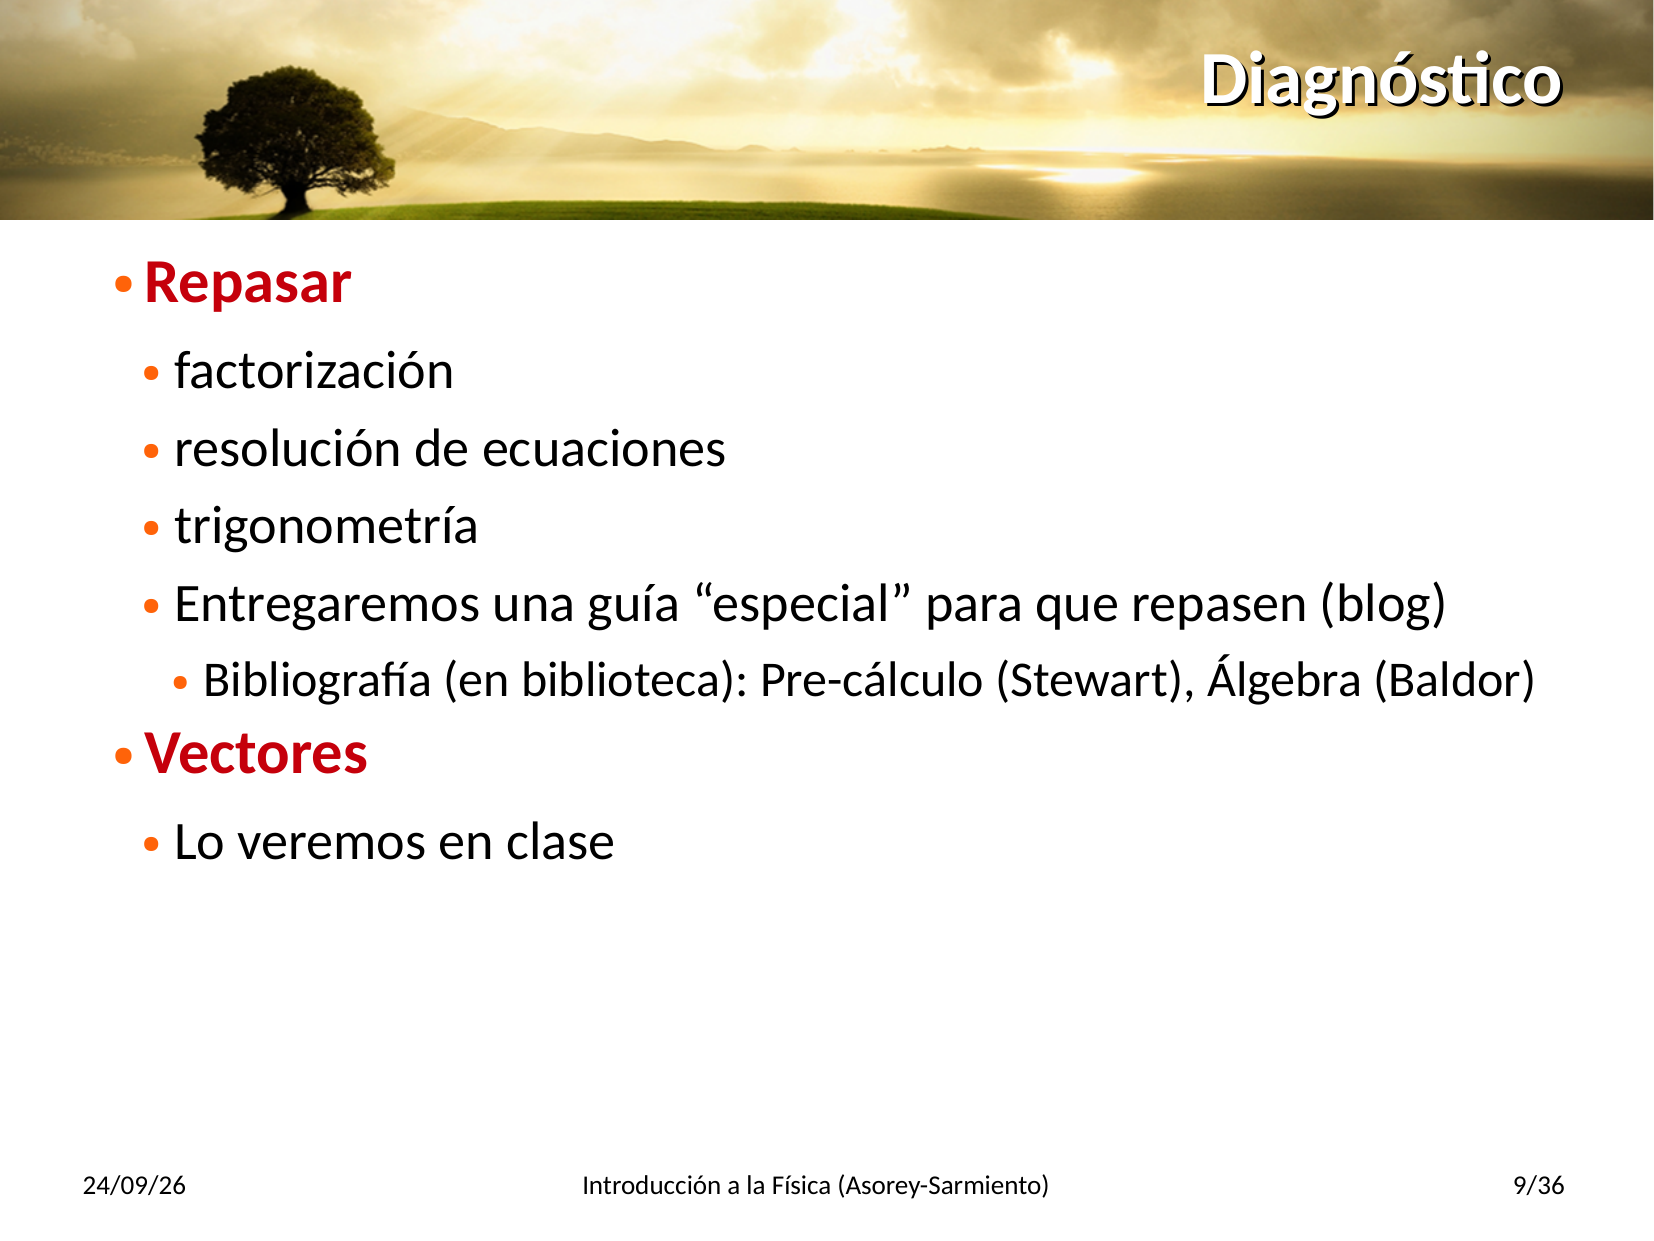

# Diagnóstico
Repasar
factorización
resolución de ecuaciones
trigonometría
Entregaremos una guía “especial” para que repasen (blog)
Bibliografía (en biblioteca): Pre-cálculo (Stewart), Álgebra (Baldor)
Vectores
Lo veremos en clase
Introducción a la Física (Asorey-Sarmiento)
9